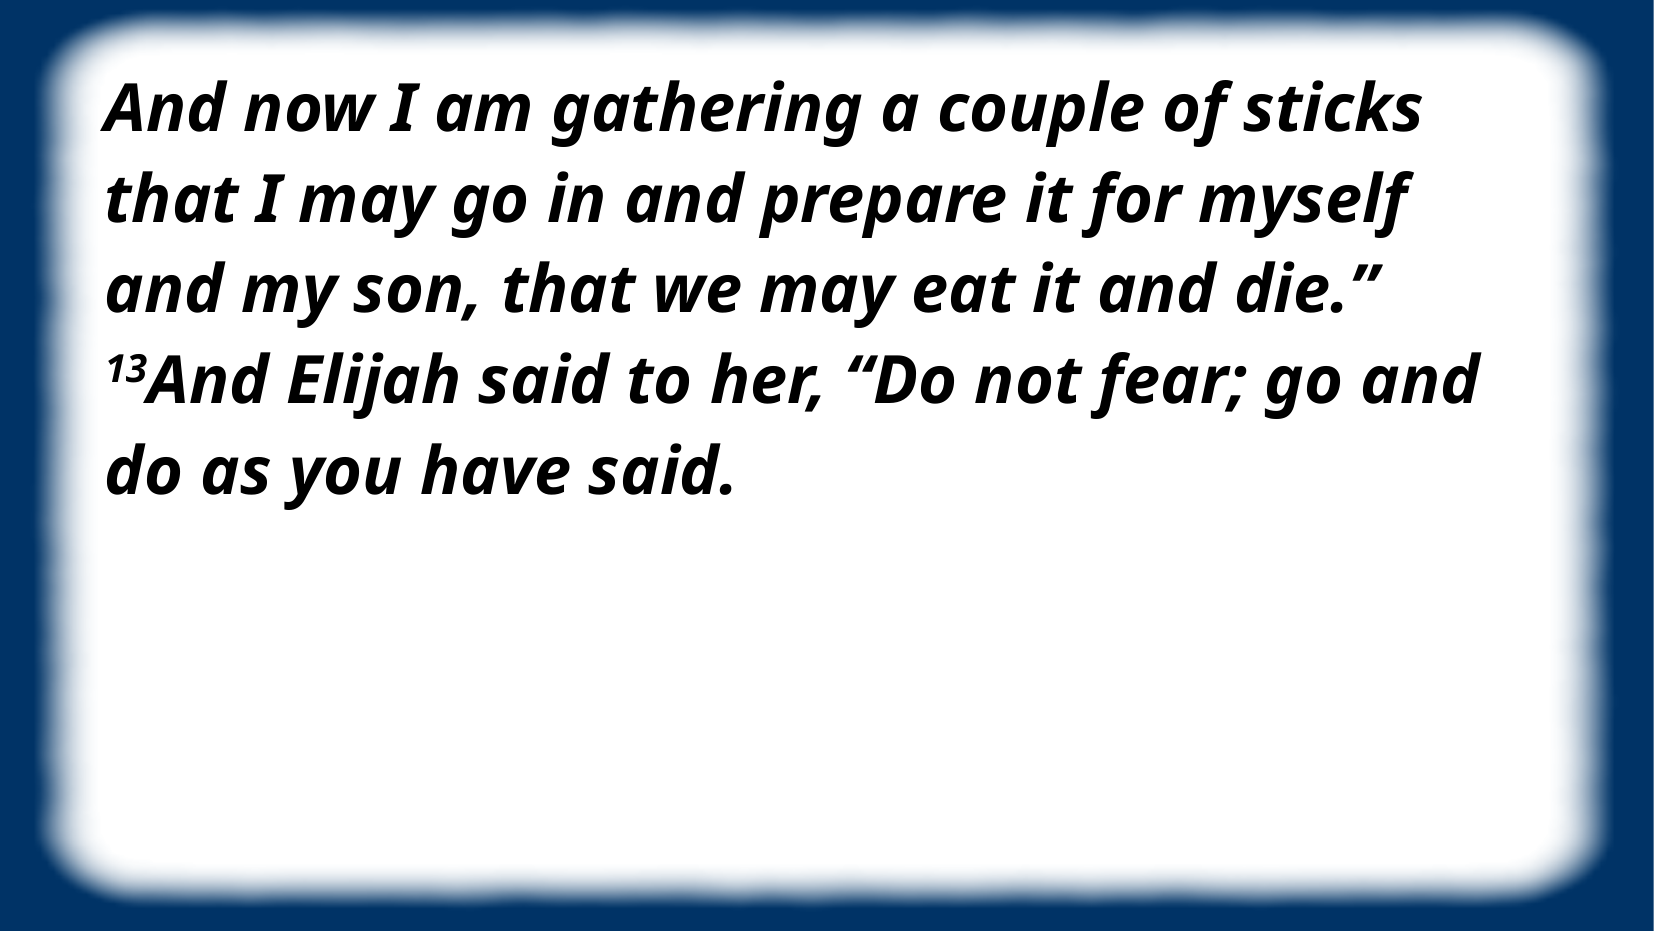

And now I am gathering a couple of sticks that I may go in and prepare it for myself and my son, that we may eat it and die.” 13And Elijah said to her, “Do not fear; go and do as you have said.